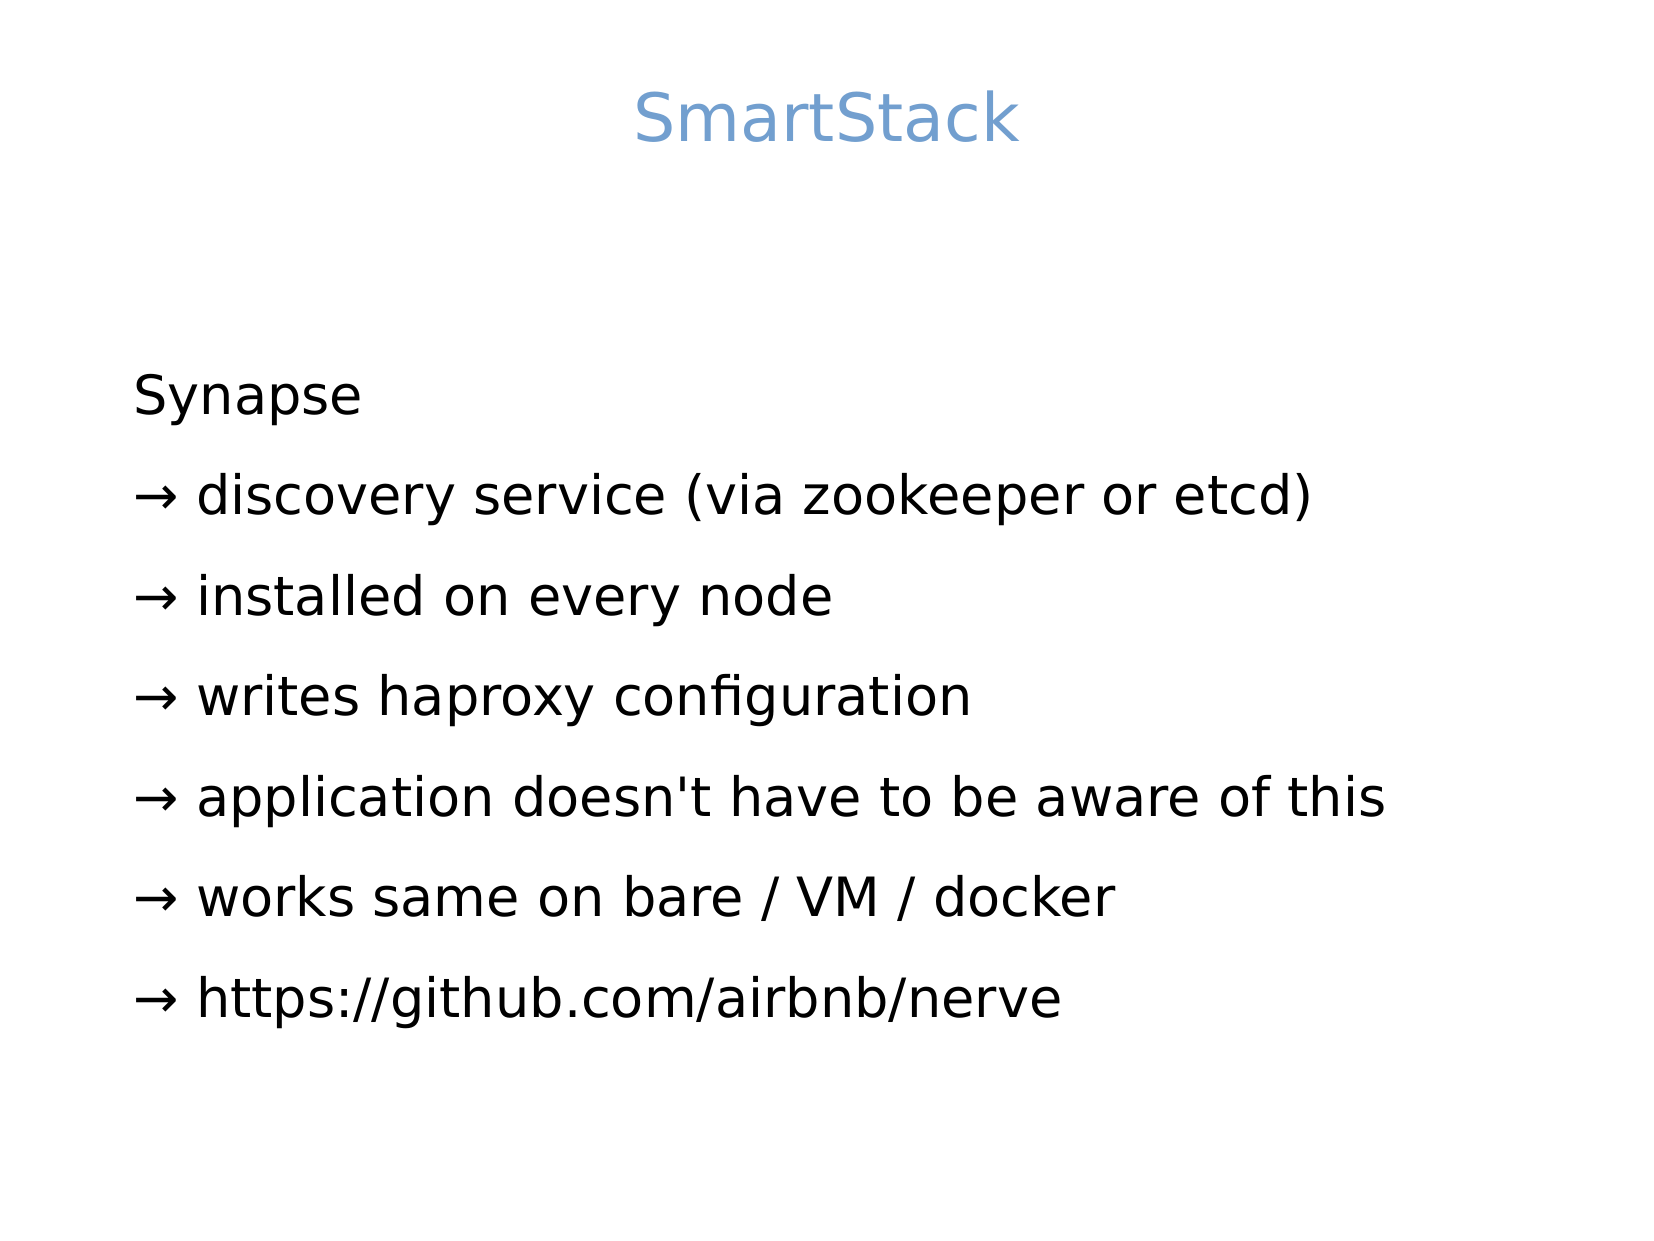

SmartStack
Synapse
→ discovery service (via zookeeper or etcd)
→ installed on every node
→ writes haproxy configuration
→ application doesn't have to be aware of this
→ works same on bare / VM / docker
→ https://github.com/airbnb/nerve